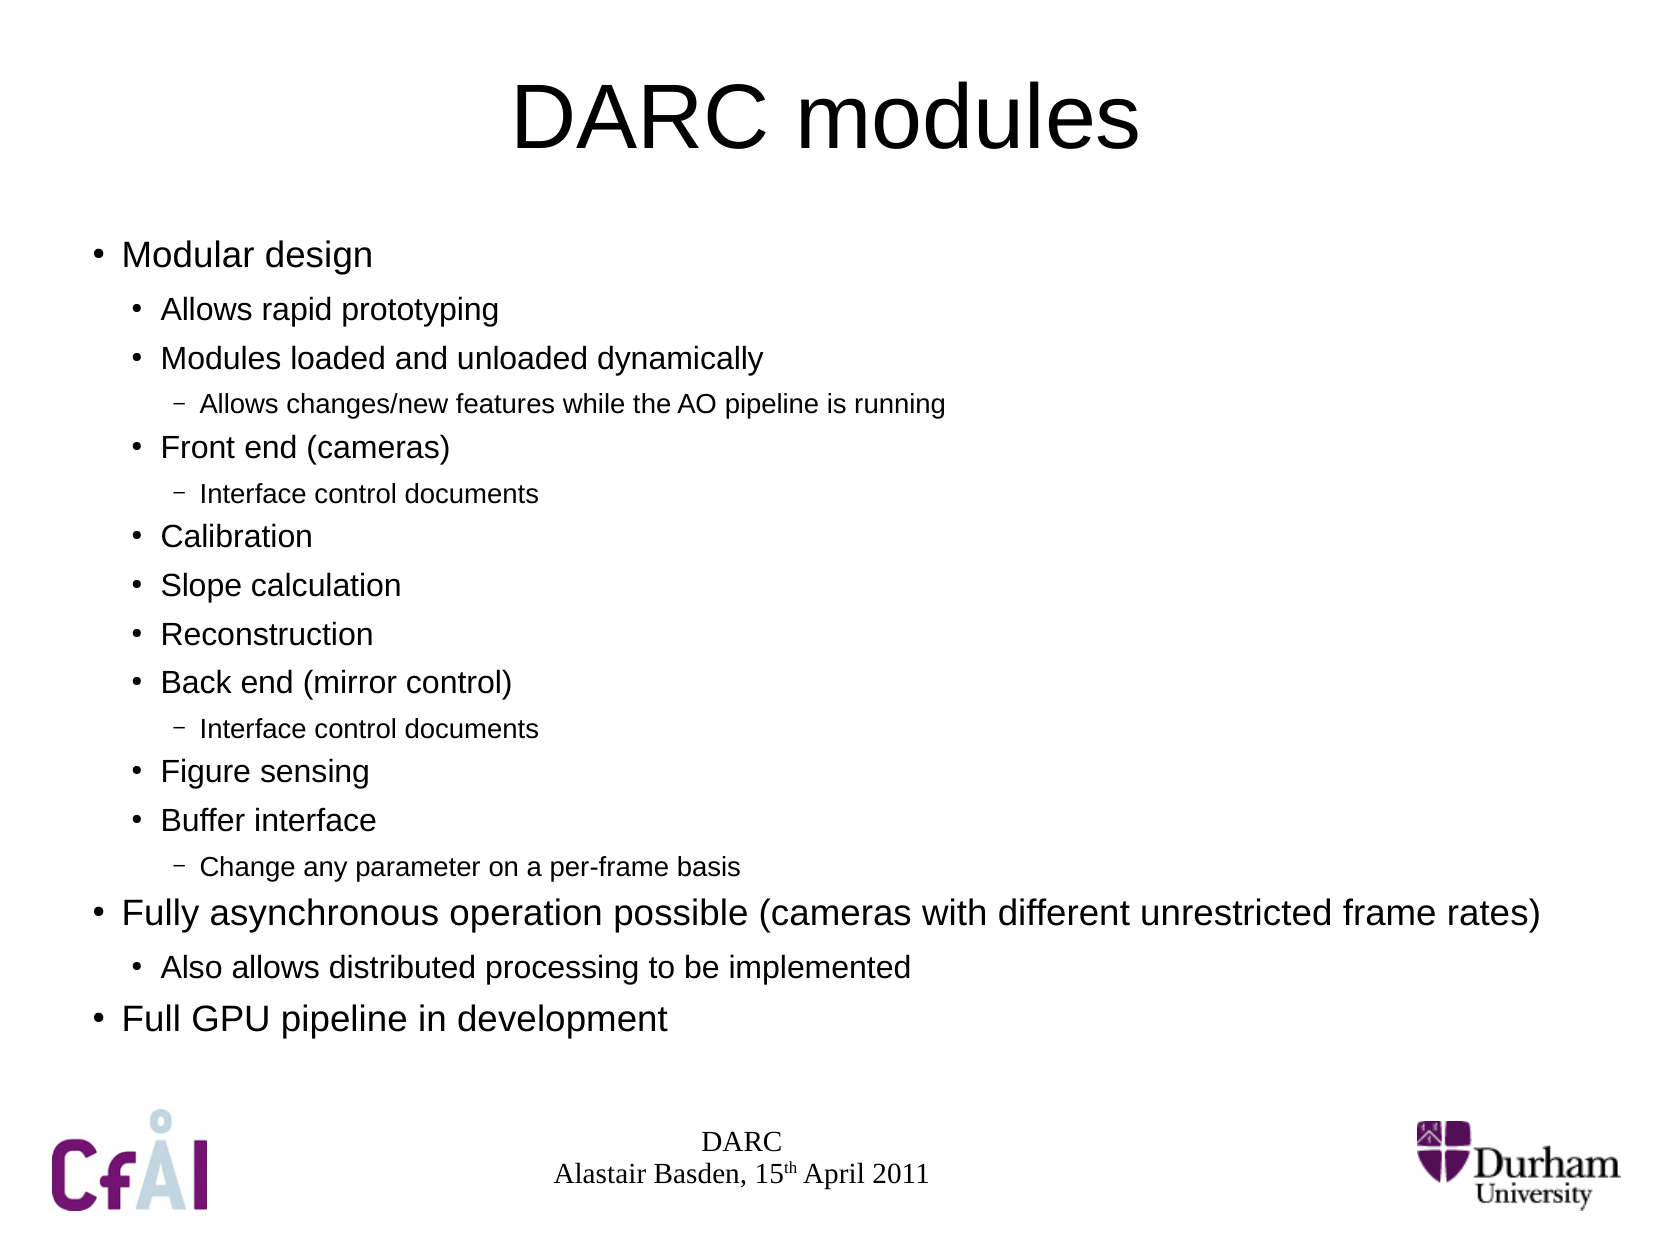

# DARC modules
Modular design
Allows rapid prototyping
Modules loaded and unloaded dynamically
Allows changes/new features while the AO pipeline is running
Front end (cameras)
Interface control documents
Calibration
Slope calculation
Reconstruction
Back end (mirror control)
Interface control documents
Figure sensing
Buffer interface
Change any parameter on a per-frame basis
Fully asynchronous operation possible (cameras with different unrestricted frame rates)
Also allows distributed processing to be implemented
Full GPU pipeline in development
Alastair Basden, Durham AO RTC workshop